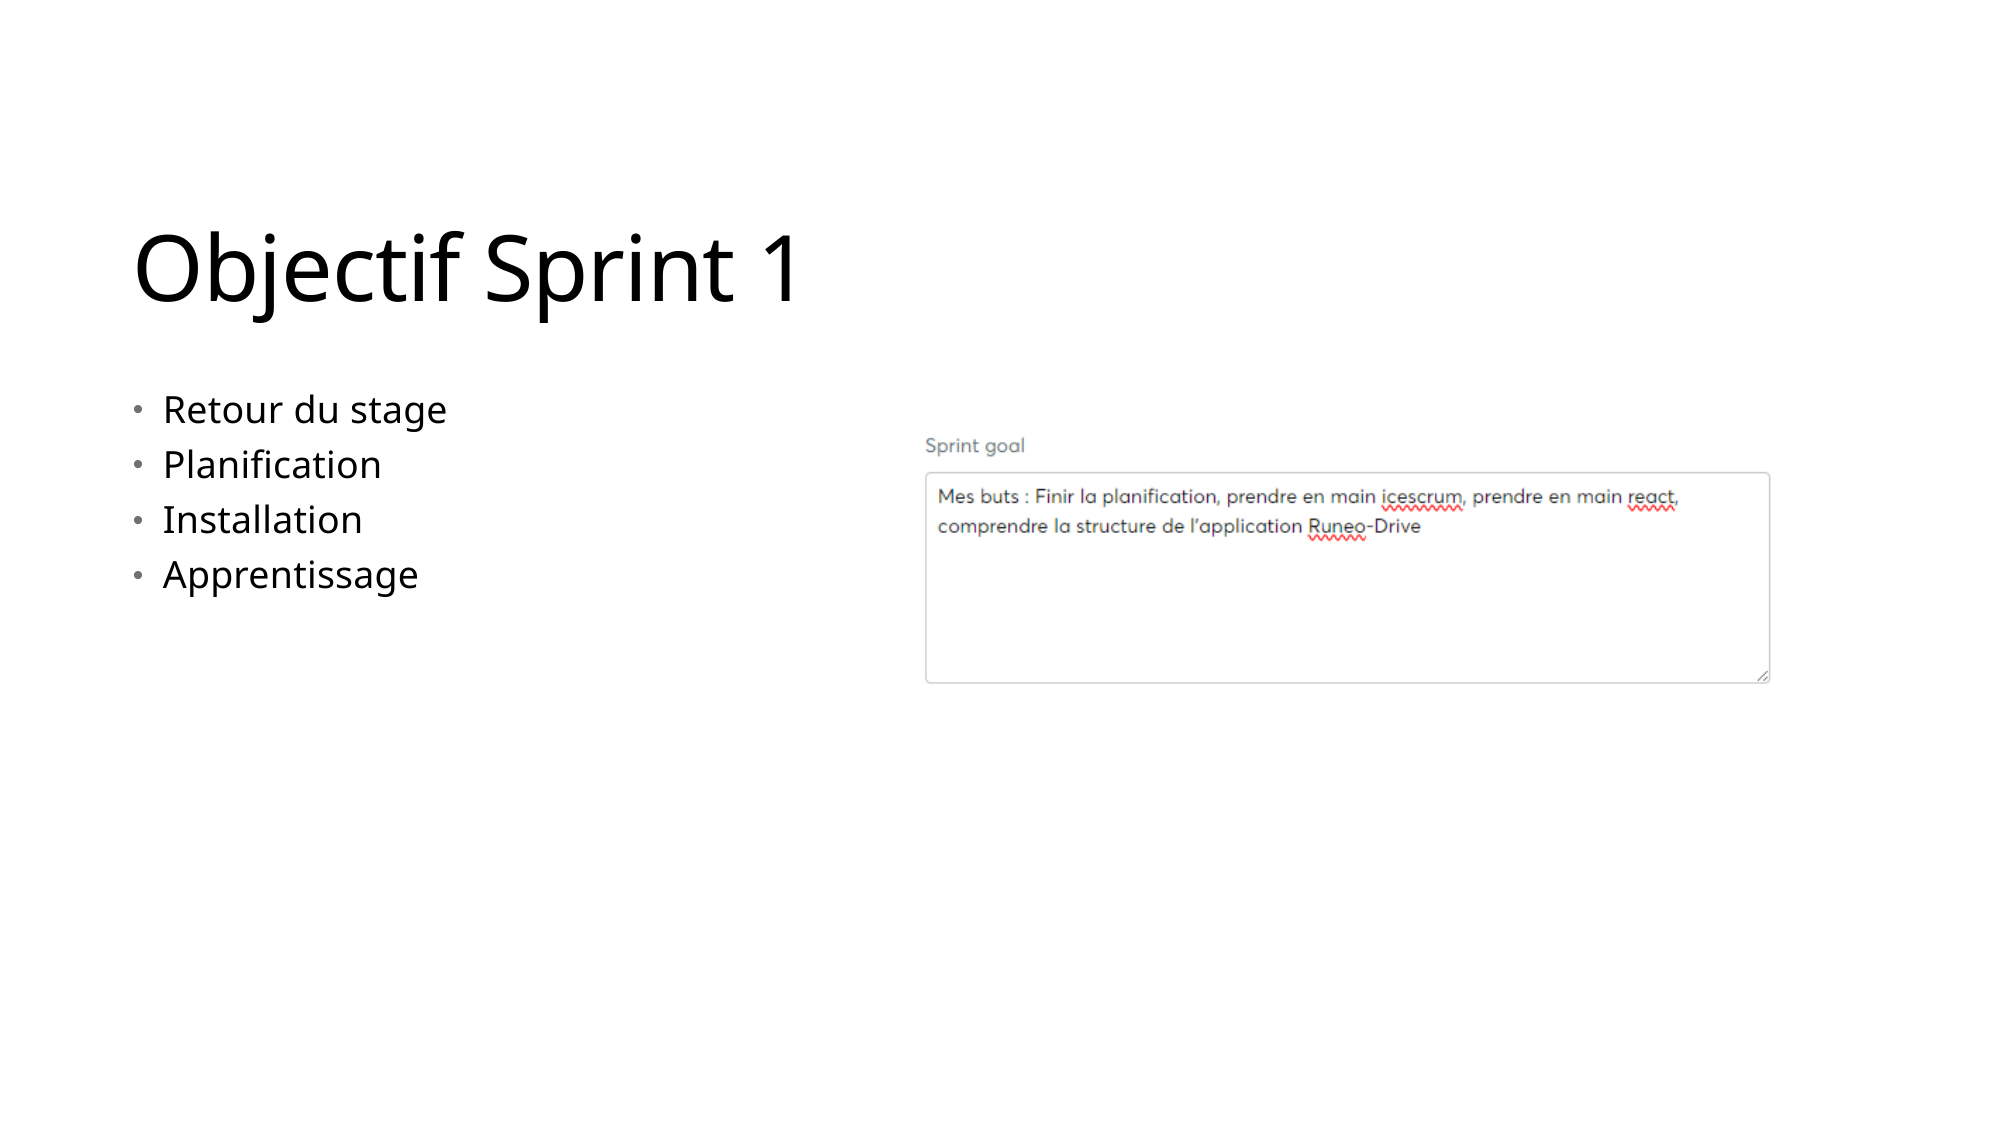

# Objectif Sprint 1
Retour du stage
Planification
Installation
Apprentissage